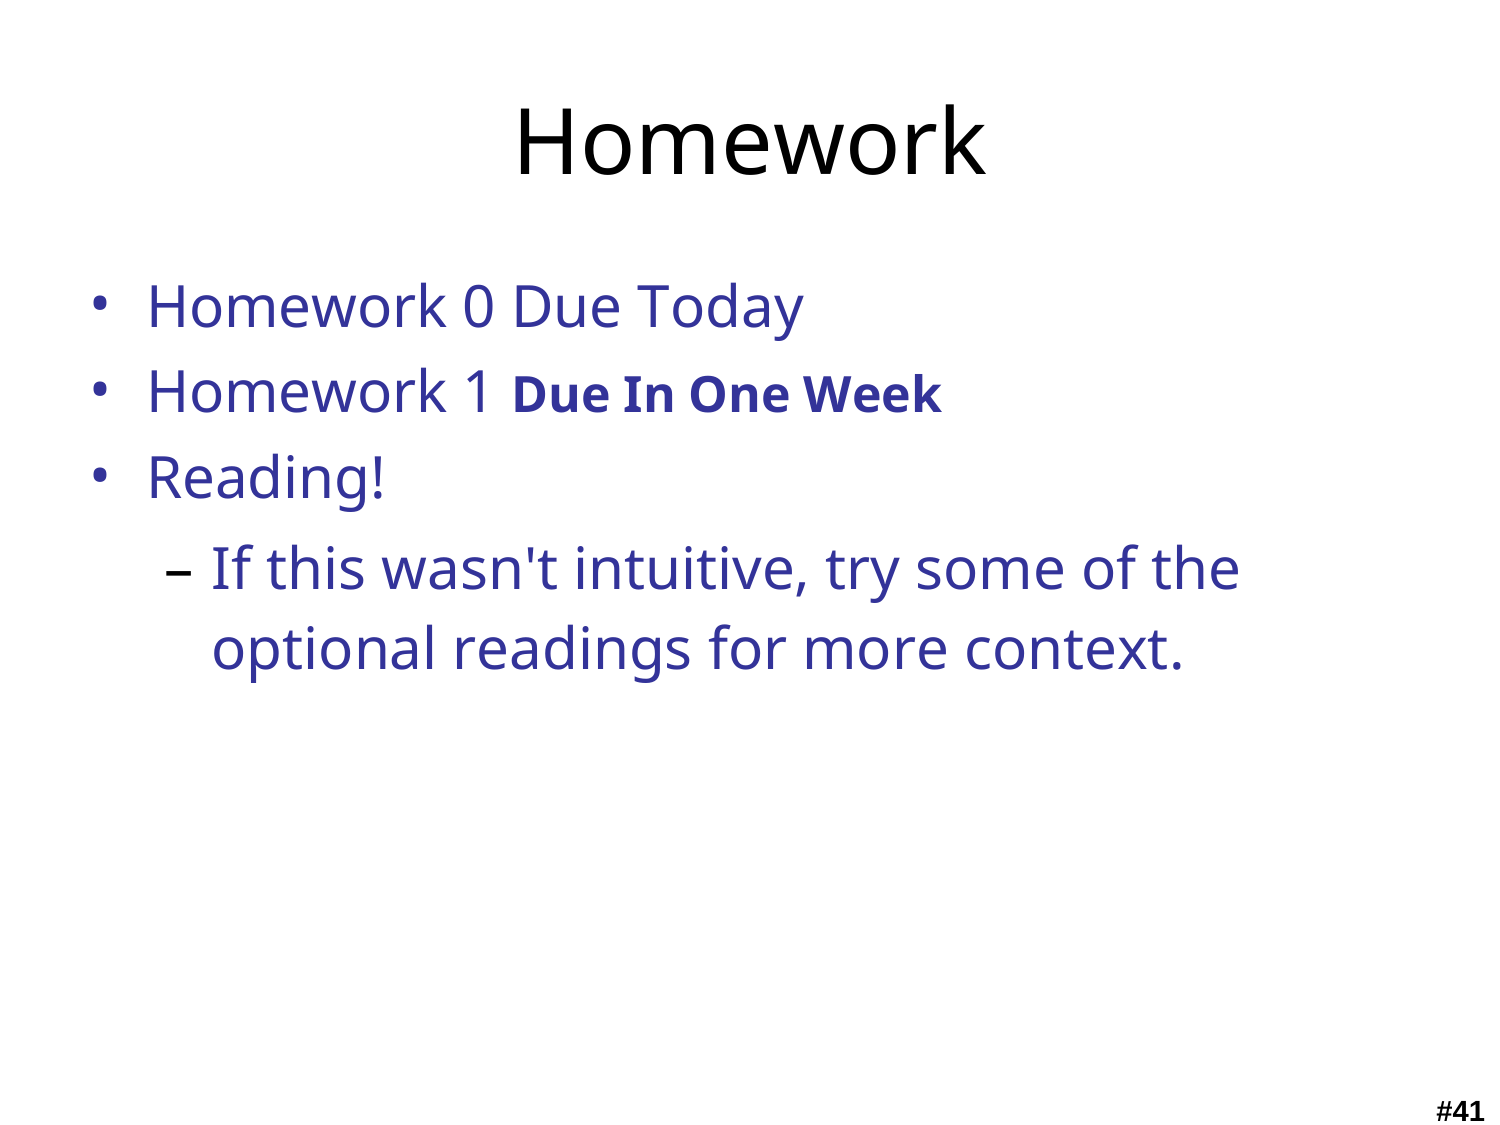

# Homework
Homework 0 Due Today
Homework 1 Due In One Week
Reading!
If this wasn't intuitive, try some of the optional readings for more context.
41